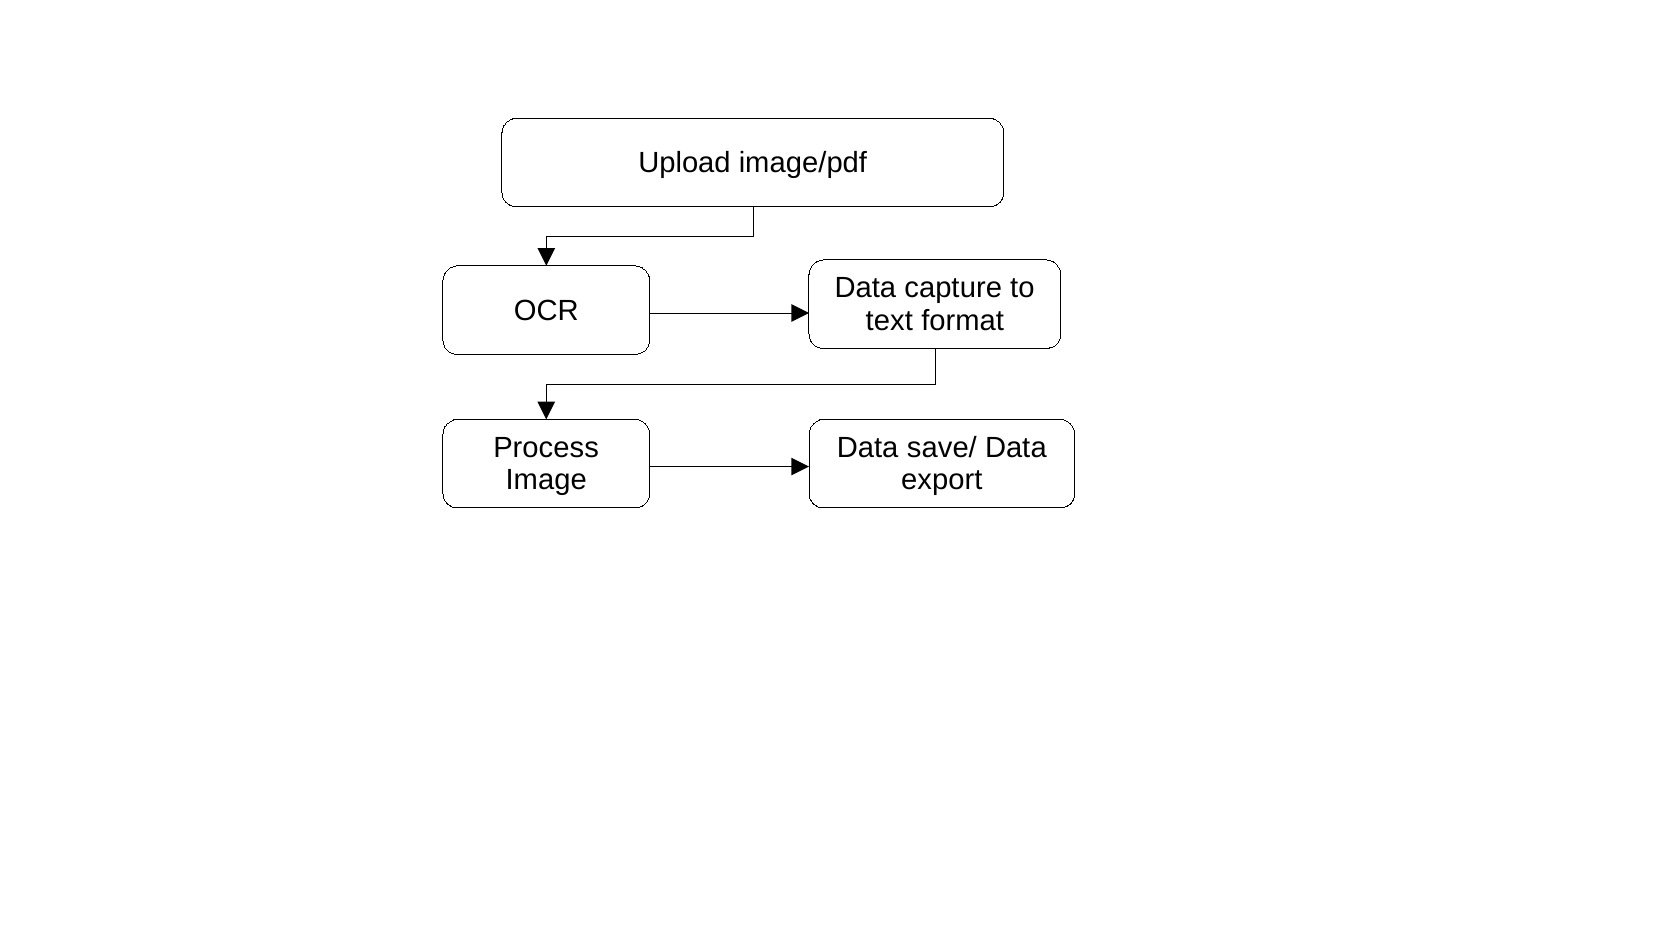

Upload image/pdf
Data capture to text format
OCR
Process Image
Data save/ Data export